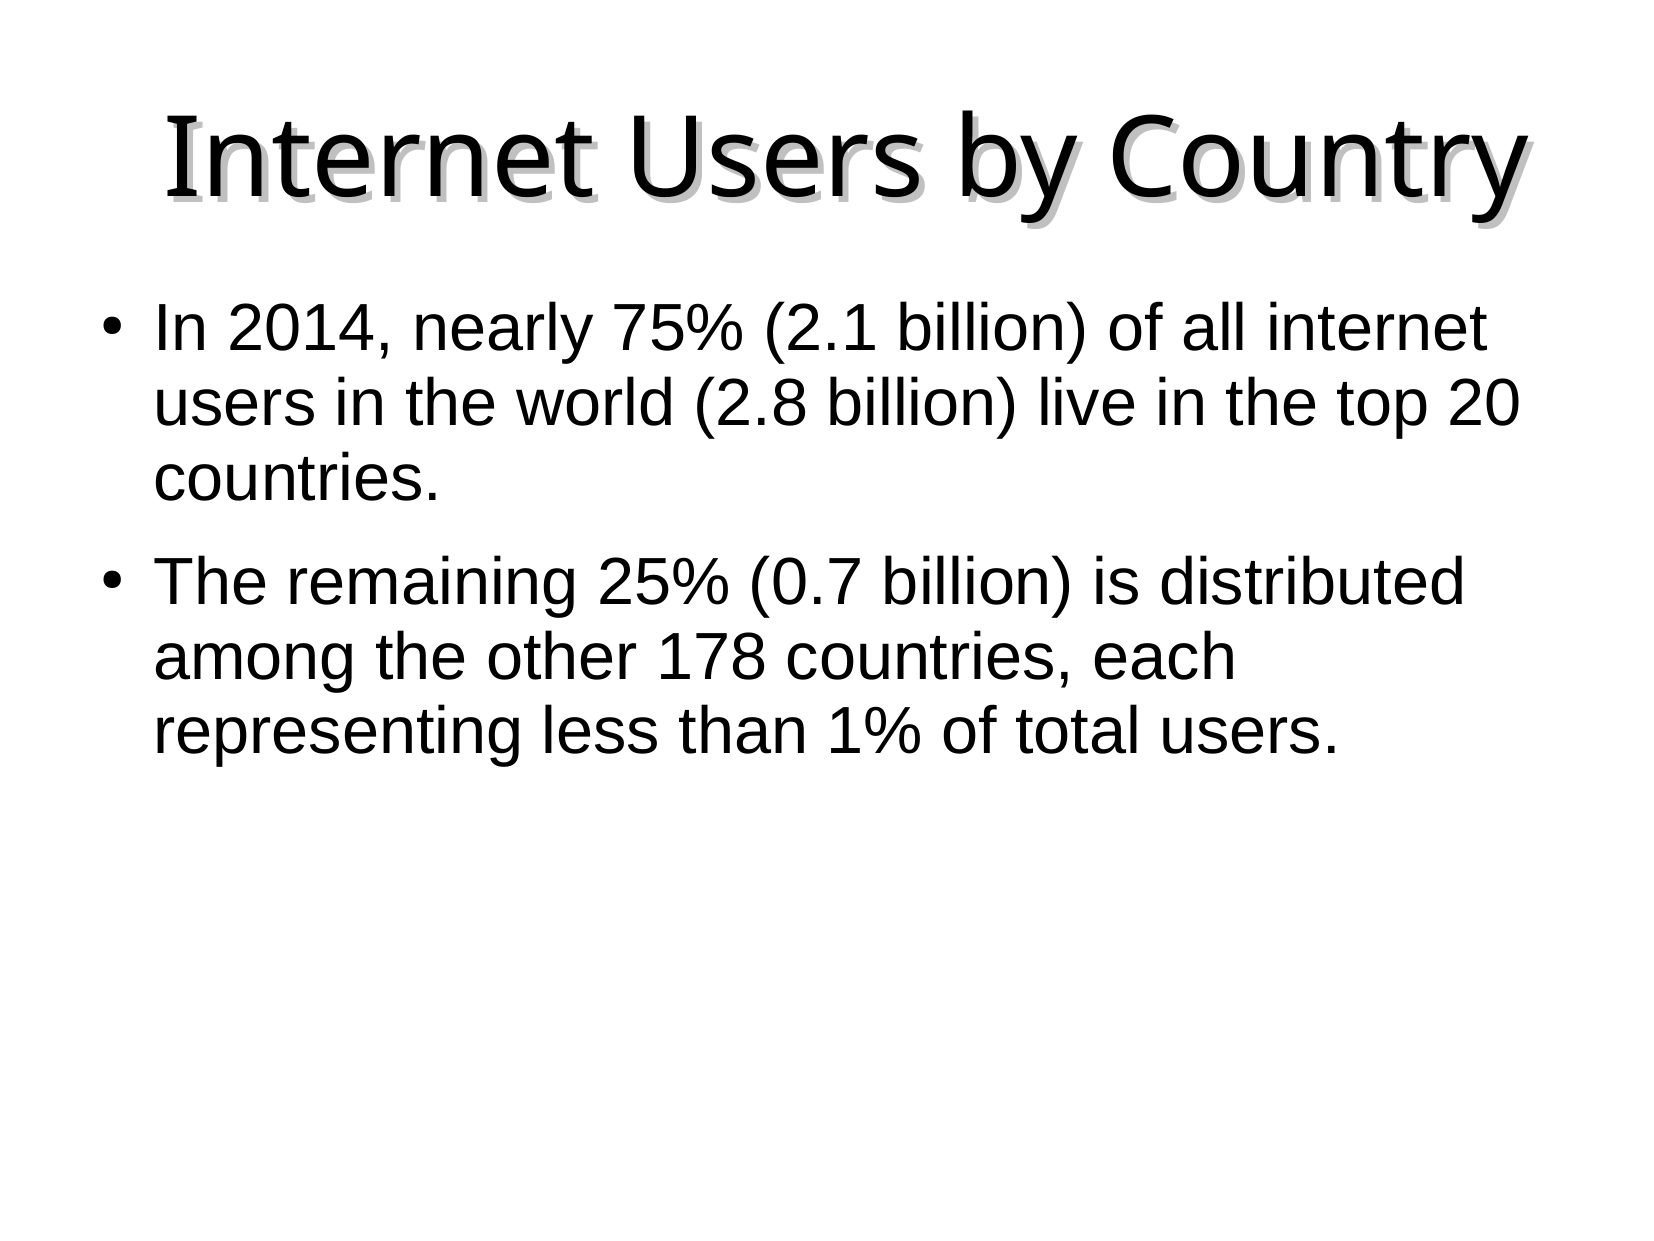

# Internet Users by Country
In 2014, nearly 75% (2.1 billion) of all internet users in the world (2.8 billion) live in the top 20 countries.
The remaining 25% (0.7 billion) is distributed among the other 178 countries, each representing less than 1% of total users.